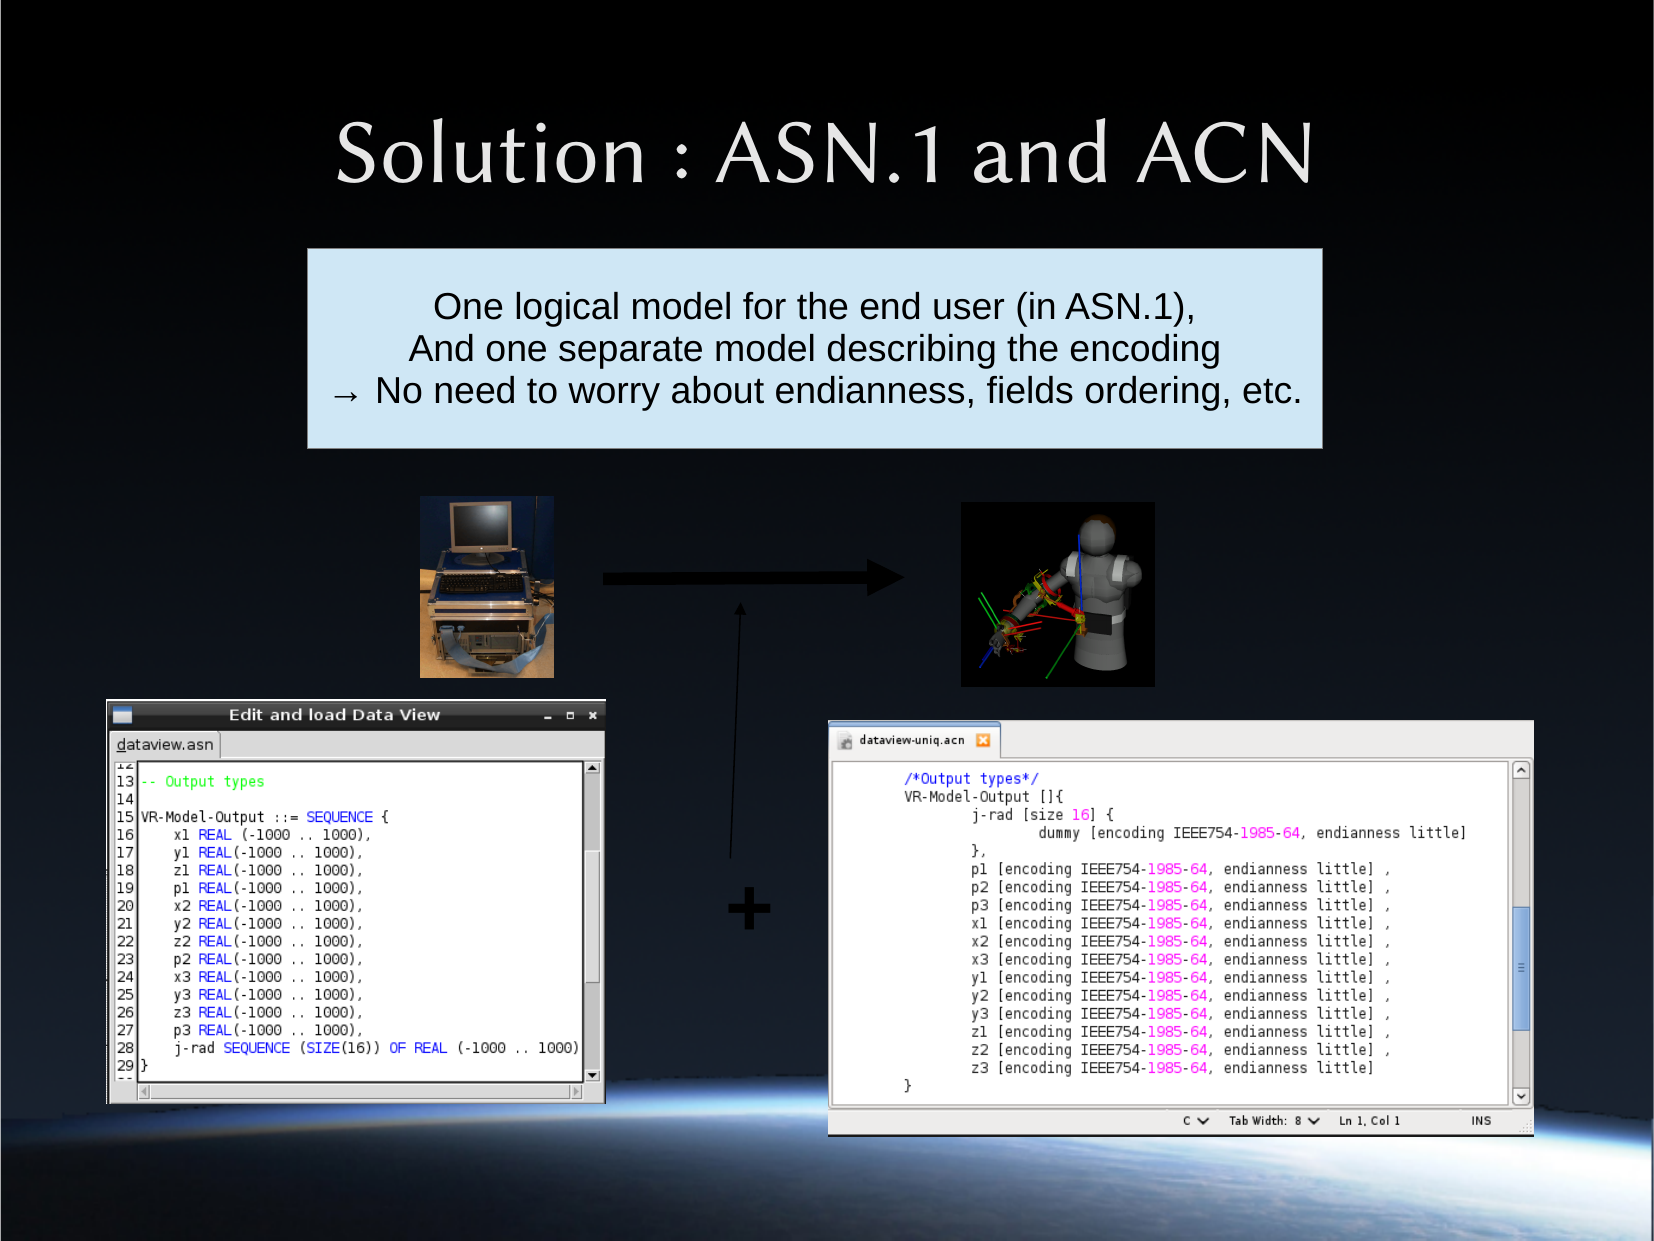

# Solution : ASN.1 and ACN
One logical model for the end user (in ASN.1),
And one separate model describing the encoding
→ No need to worry about endianness, fields ordering, etc.
+